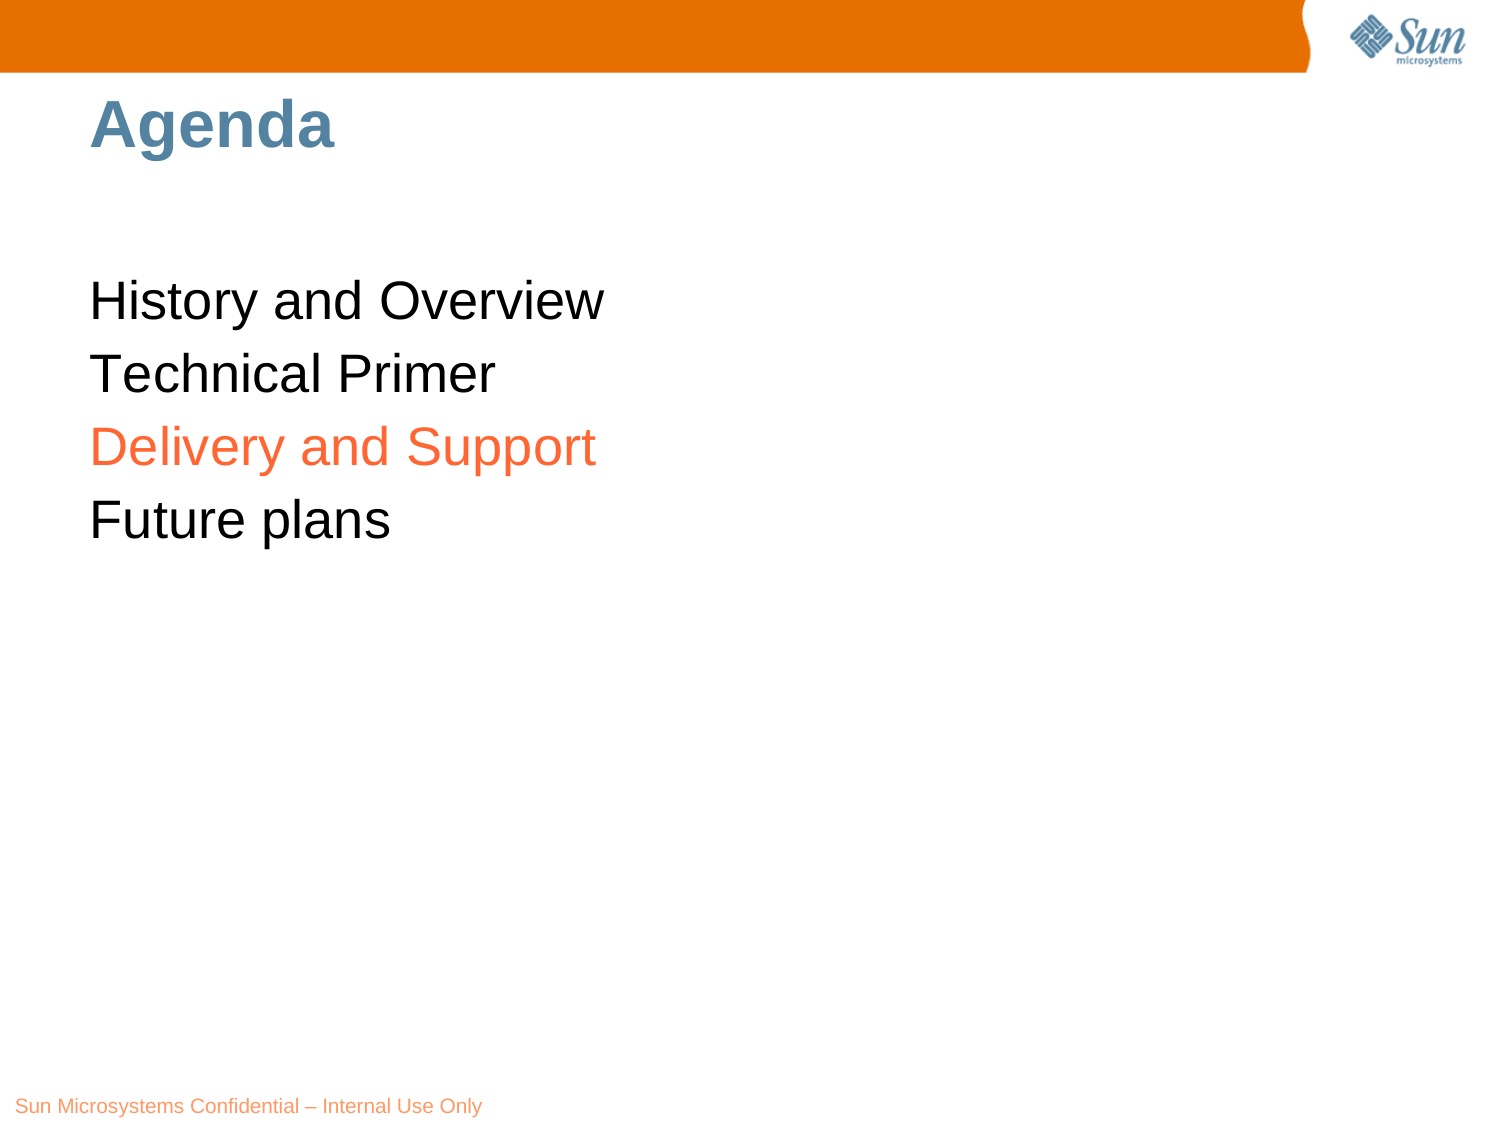

# Agenda
History and Overview
Technical Primer
Delivery and Support
Future plans